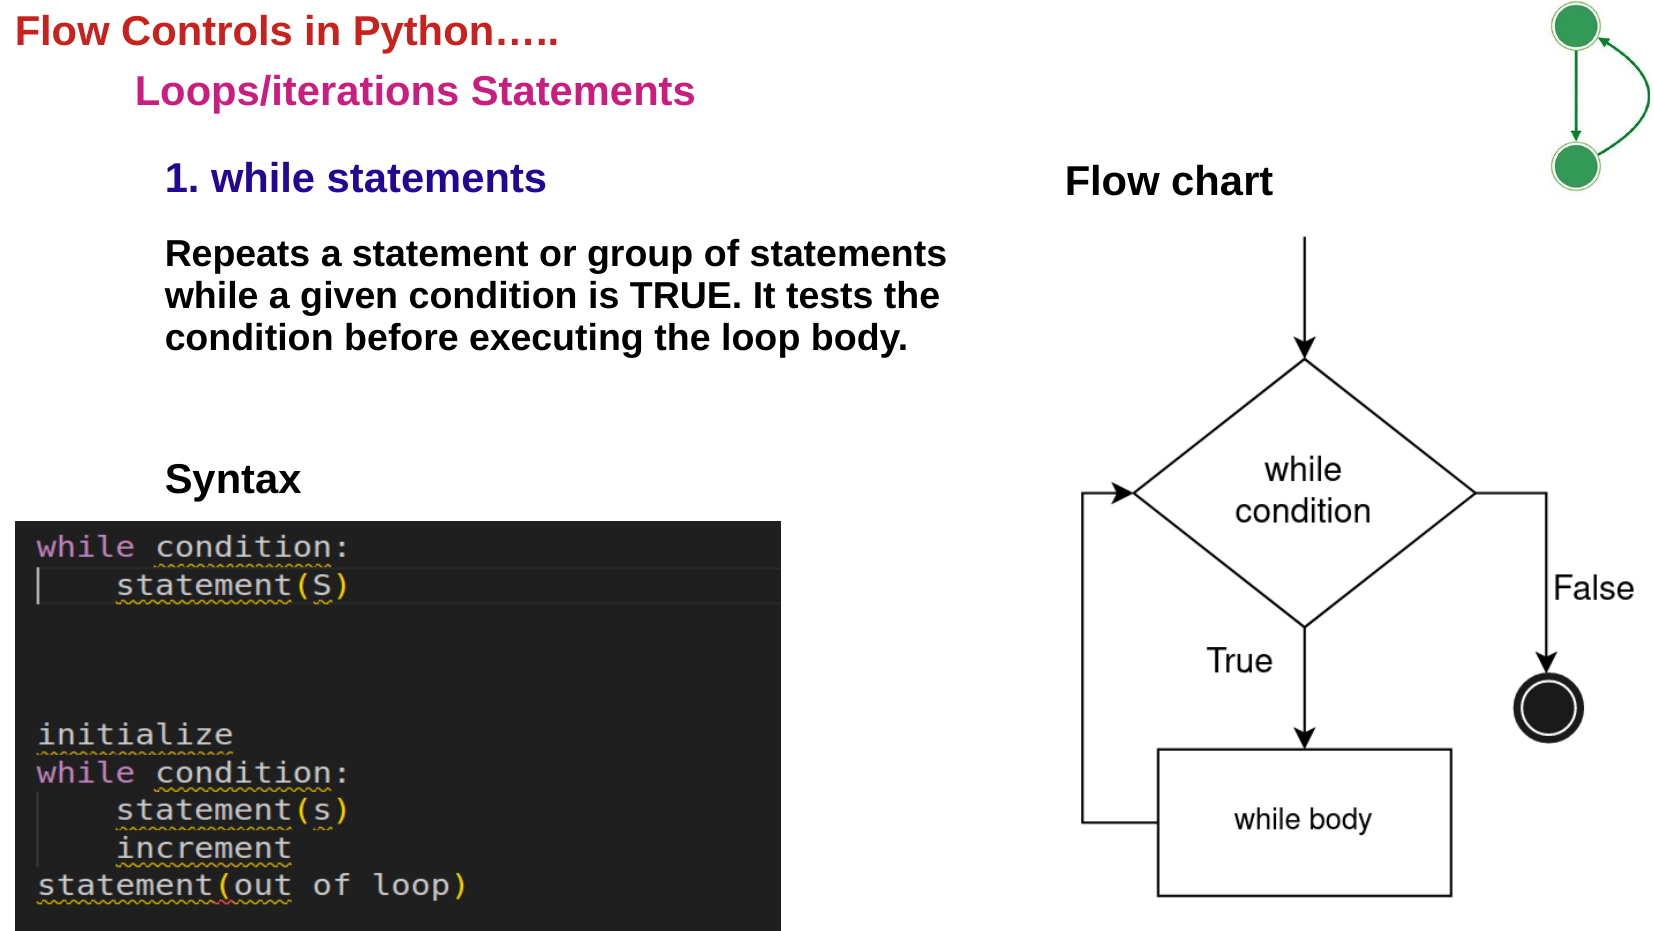

Flow Controls in Python…..
Loops/iterations Statements
1. while statements
Flow chart
Repeats a statement or group of statements while a given condition is TRUE. It tests the condition before executing the loop body.
Syntax